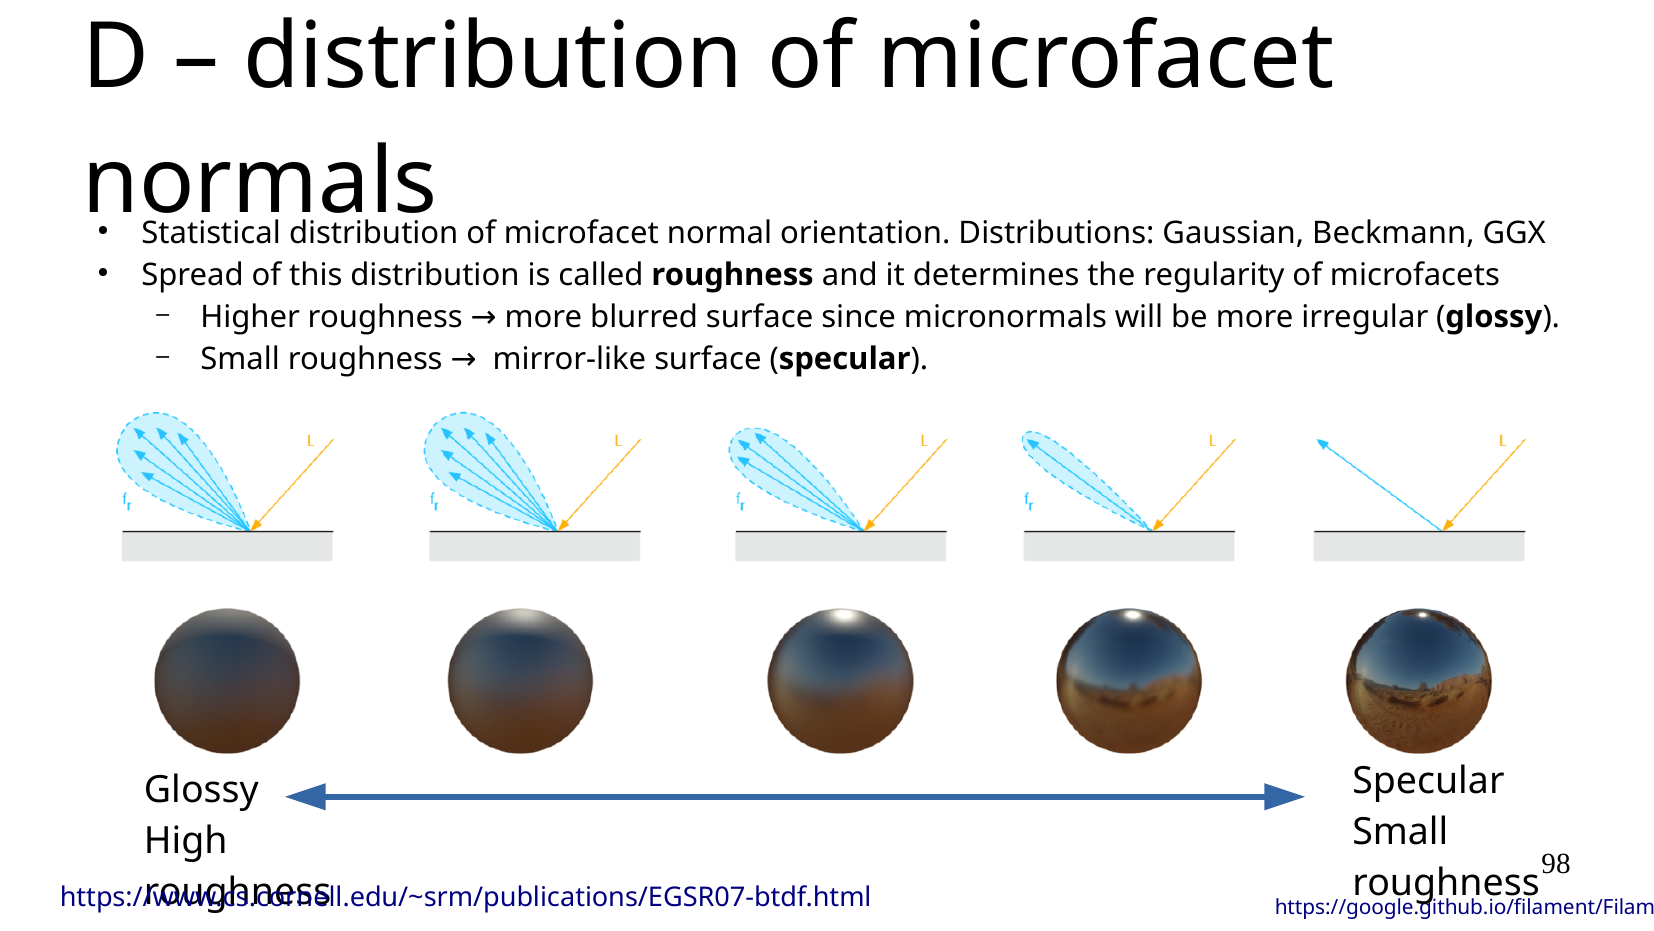

# D – distribution of microfacet normals
Statistical distribution of microfacet normal orientation. Distributions: Gaussian, Beckmann, GGX
Spread of this distribution is called roughness and it determines the regularity of microfacets
Higher roughness → more blurred surface since micronormals will be more irregular (glossy).
Small roughness → mirror-like surface (specular).
Specular
Small roughness
Glossy
High roughness
98
https://www.cs.cornell.edu/~srm/publications/EGSR07-btdf.html
https://google.github.io/filament/Filament.html